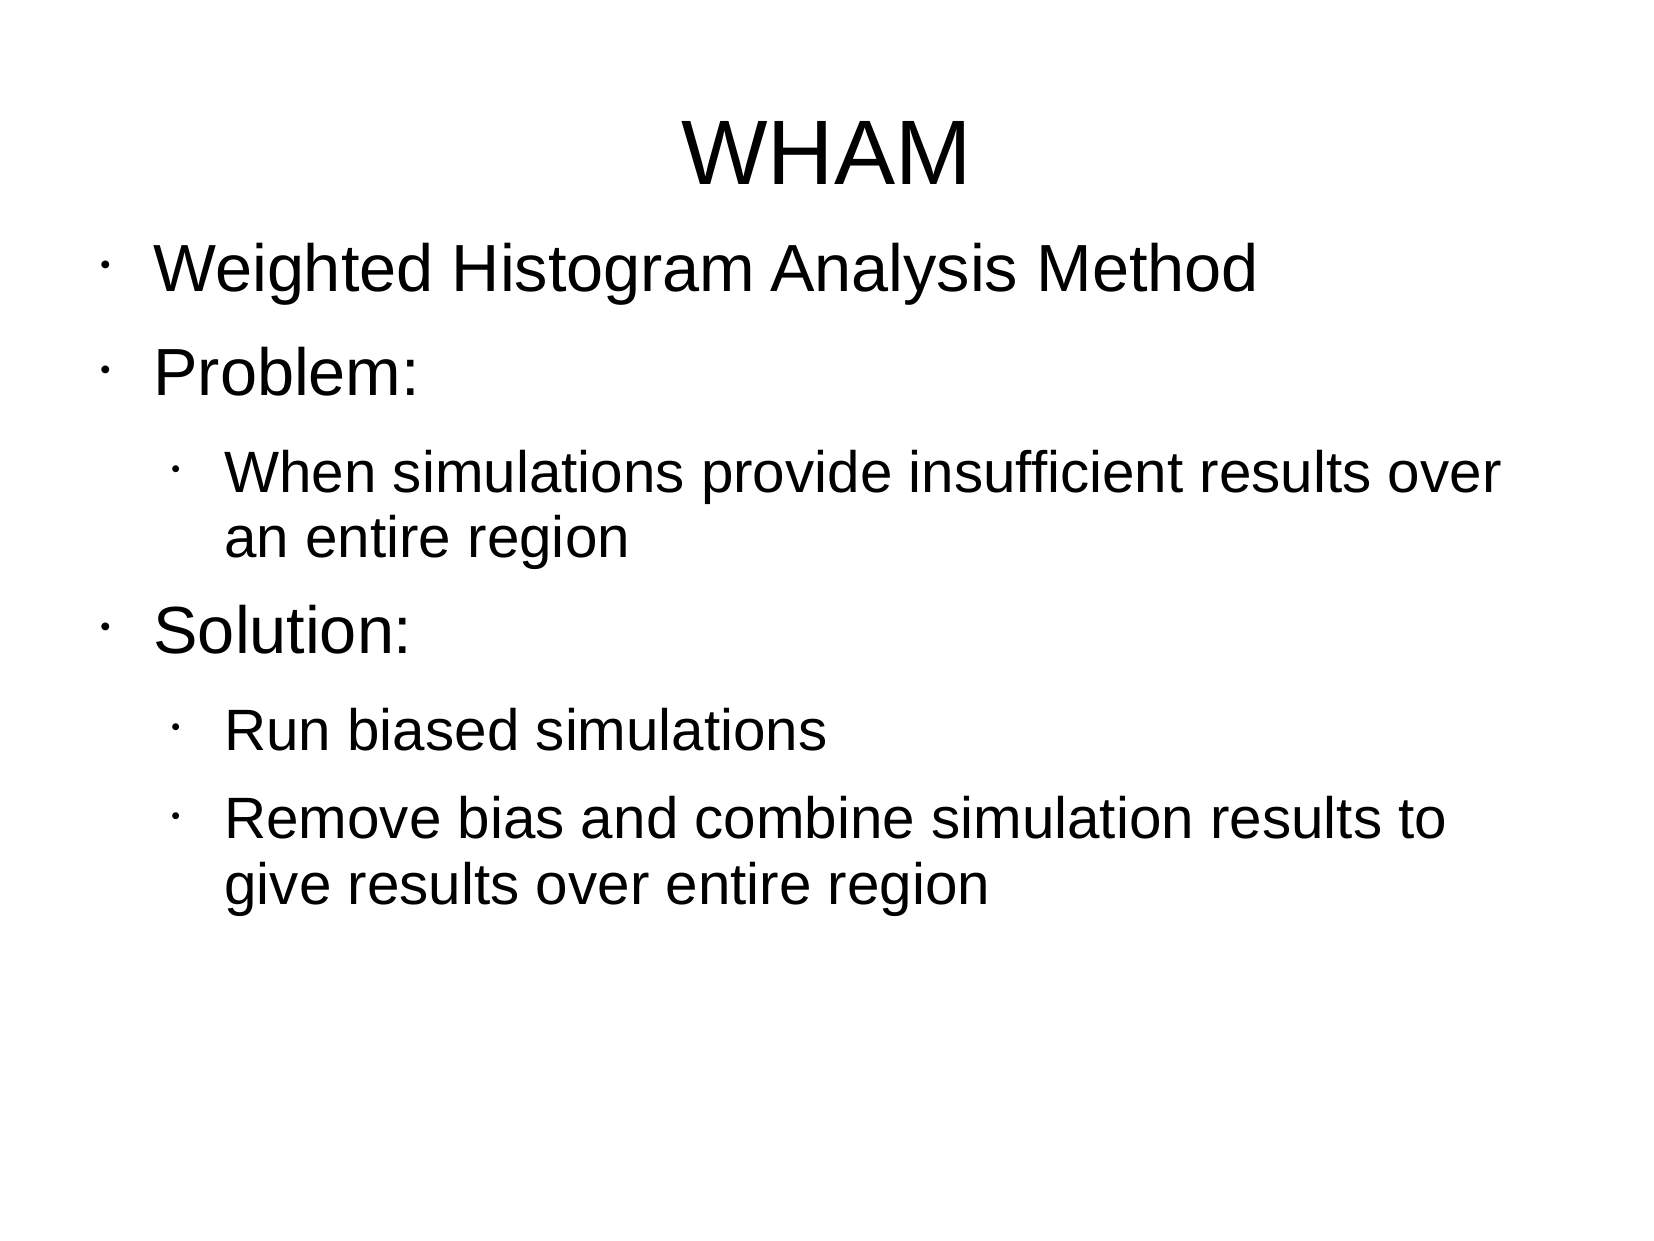

# WHAM
Weighted Histogram Analysis Method
Problem:
When simulations provide insufficient results over an entire region
Solution:
Run biased simulations
Remove bias and combine simulation results to give results over entire region